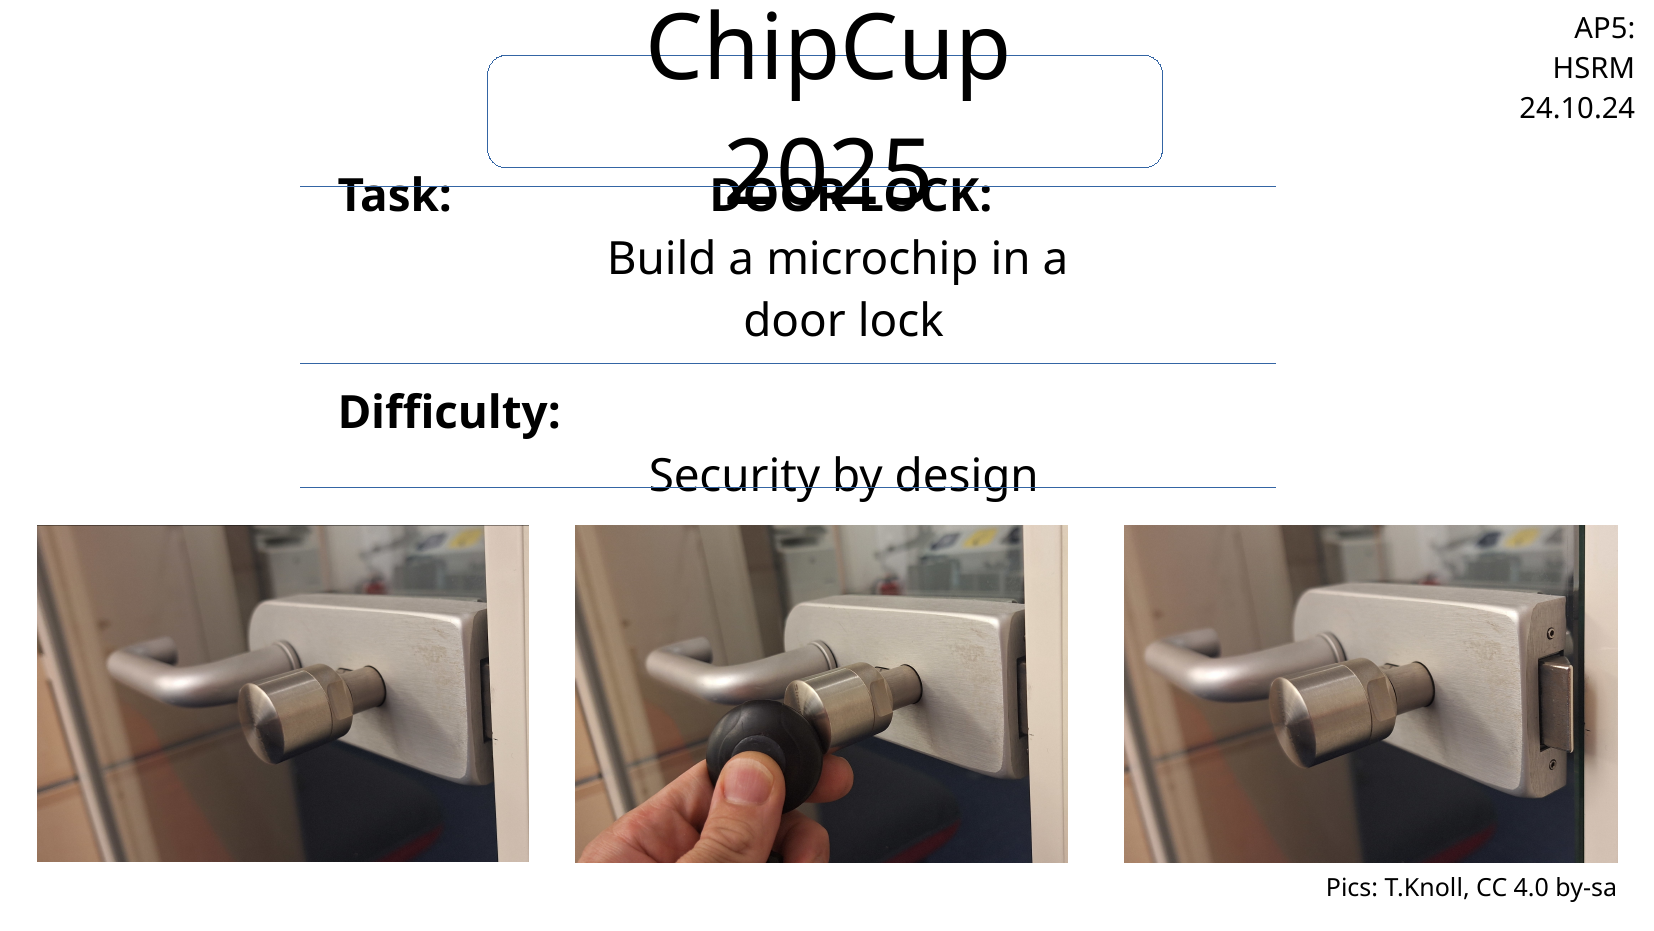

AP5:
HSRM
24.10.24
ChipCup 2025
# Task:			 DOOR LOCK:
Build a microchip in a
door lock
Difficulty:
Security by design
Pics: T.Knoll, CC 4.0 by-sa